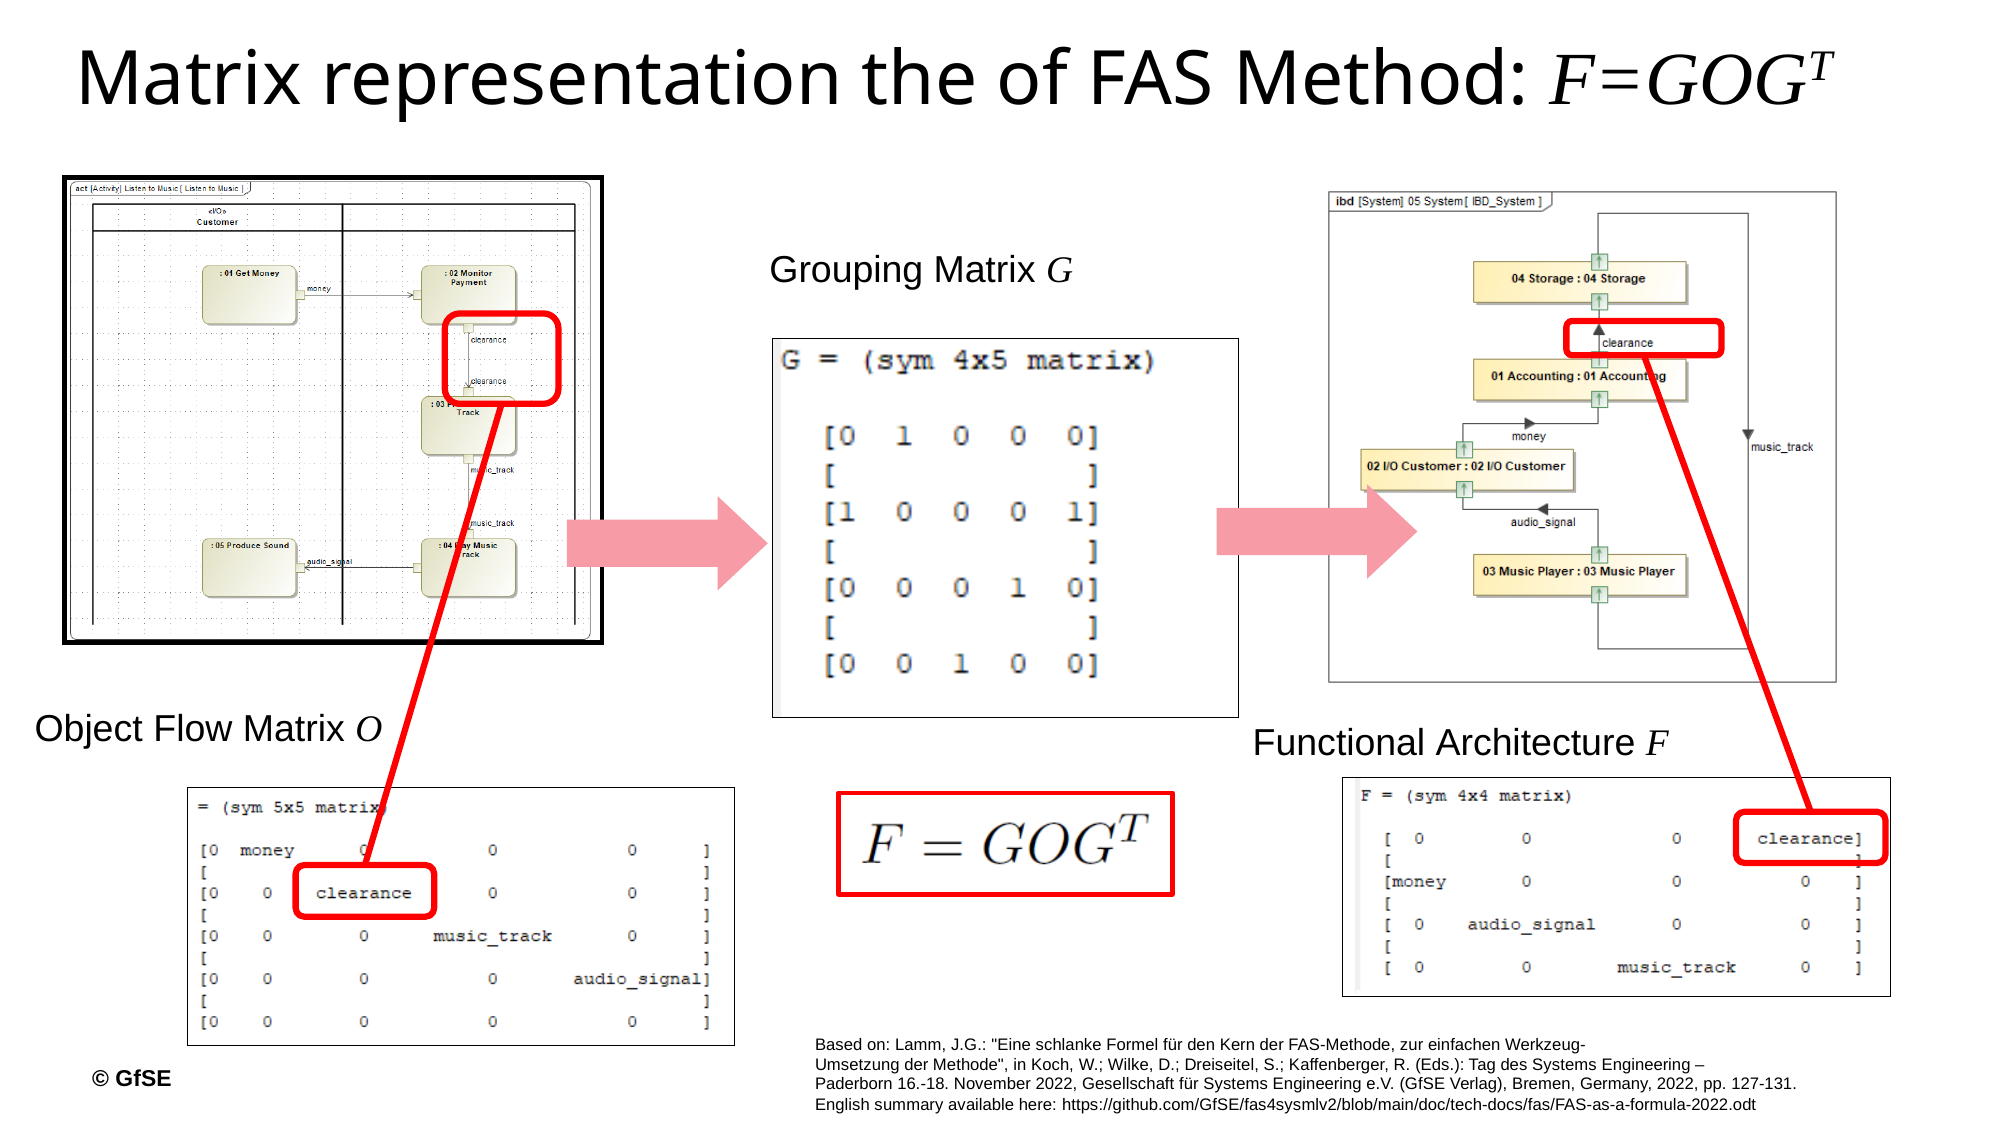

# Matrix representation the of FAS Method: F=GOGT
Grouping Matrix G
Object Flow Matrix O
Functional Architecture F
Based on: Lamm, J.G.: "Eine schlanke Formel für den Kern der FAS-Methode, zur einfachen Werkzeug-
Umsetzung der Methode", in Koch, W.; Wilke, D.; Dreiseitel, S.; Kaffenberger, R. (Eds.): Tag des Systems Engineering –
Paderborn 16.-18. November 2022, Gesellschaft für Systems Engineering e.V. (GfSE Verlag), Bremen, Germany, 2022, pp. 127-131.
English summary available here: https://github.com/GfSE/fas4sysmlv2/blob/main/doc/tech-docs/fas/FAS-as-a-formula-2022.odt
© GfSE